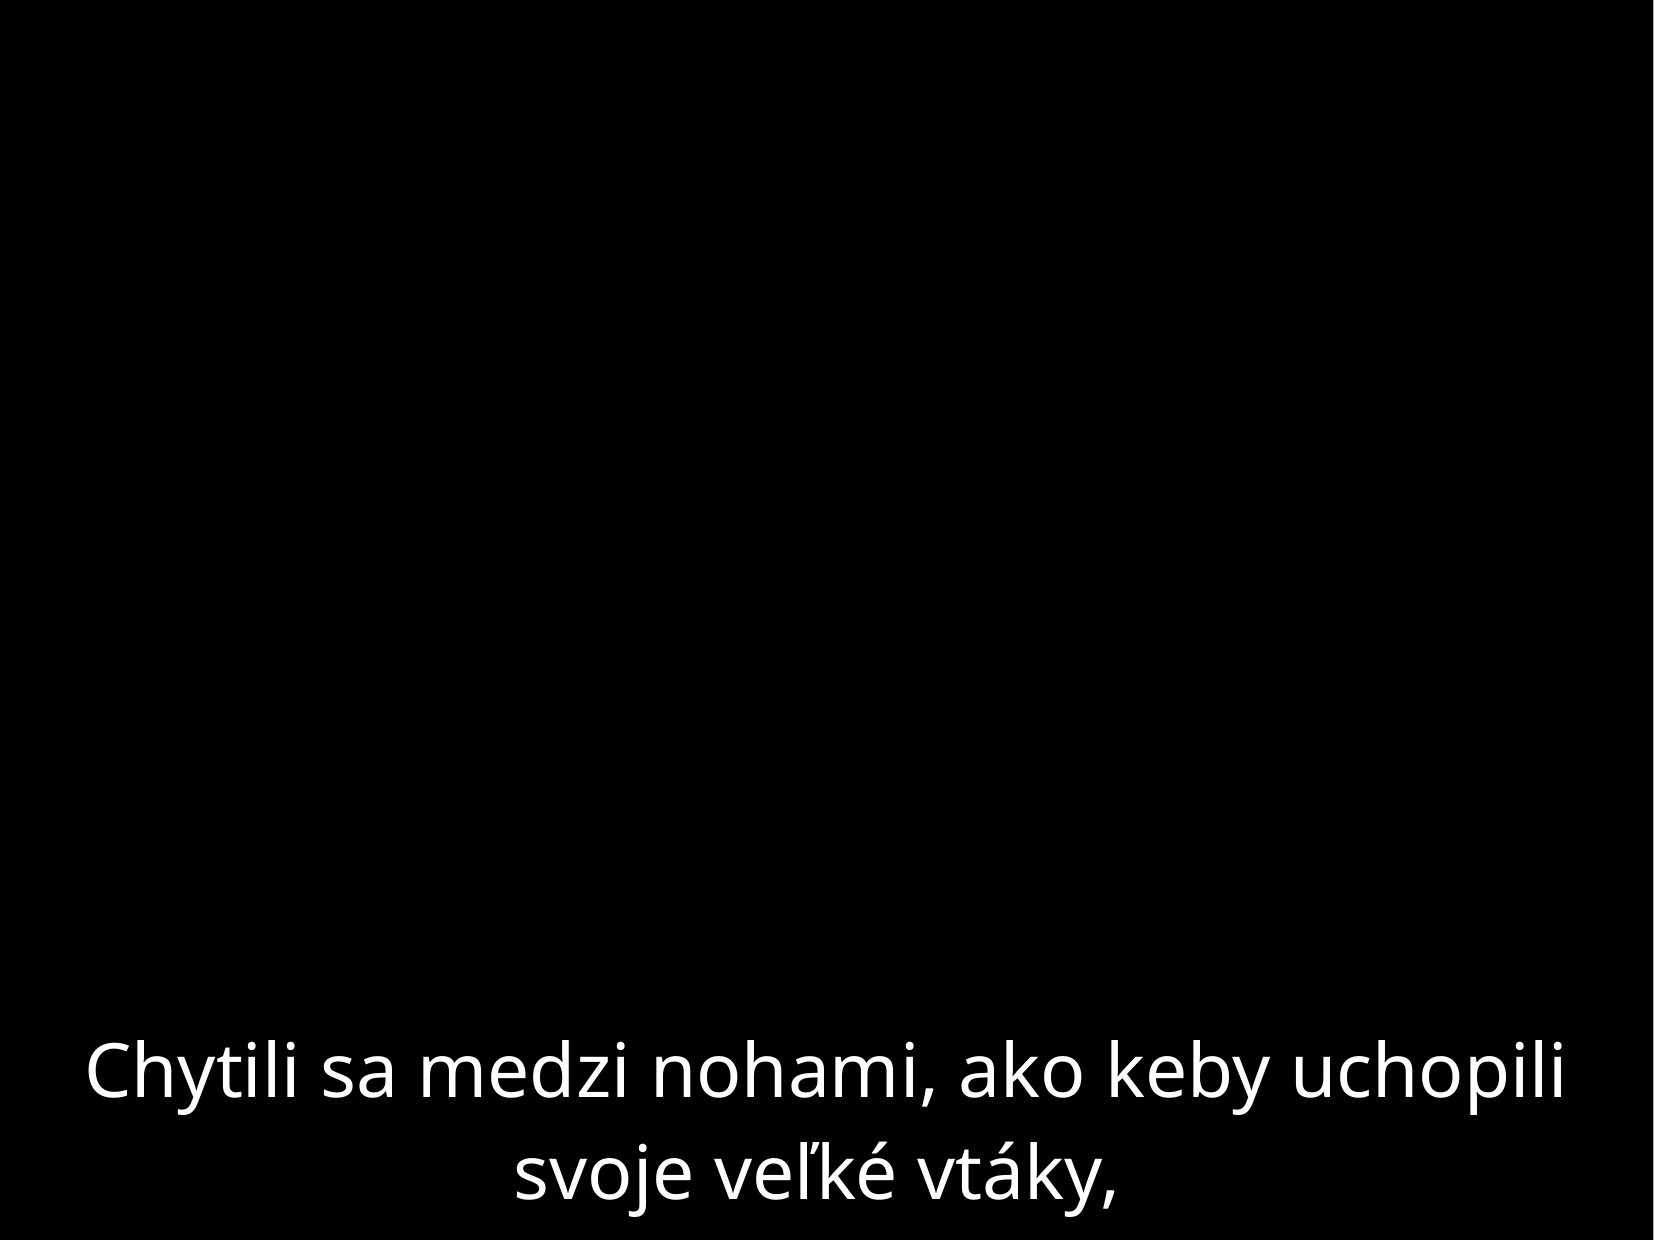

# Chytili sa medzi nohami, ako keby uchopili svoje veľké vtáky,